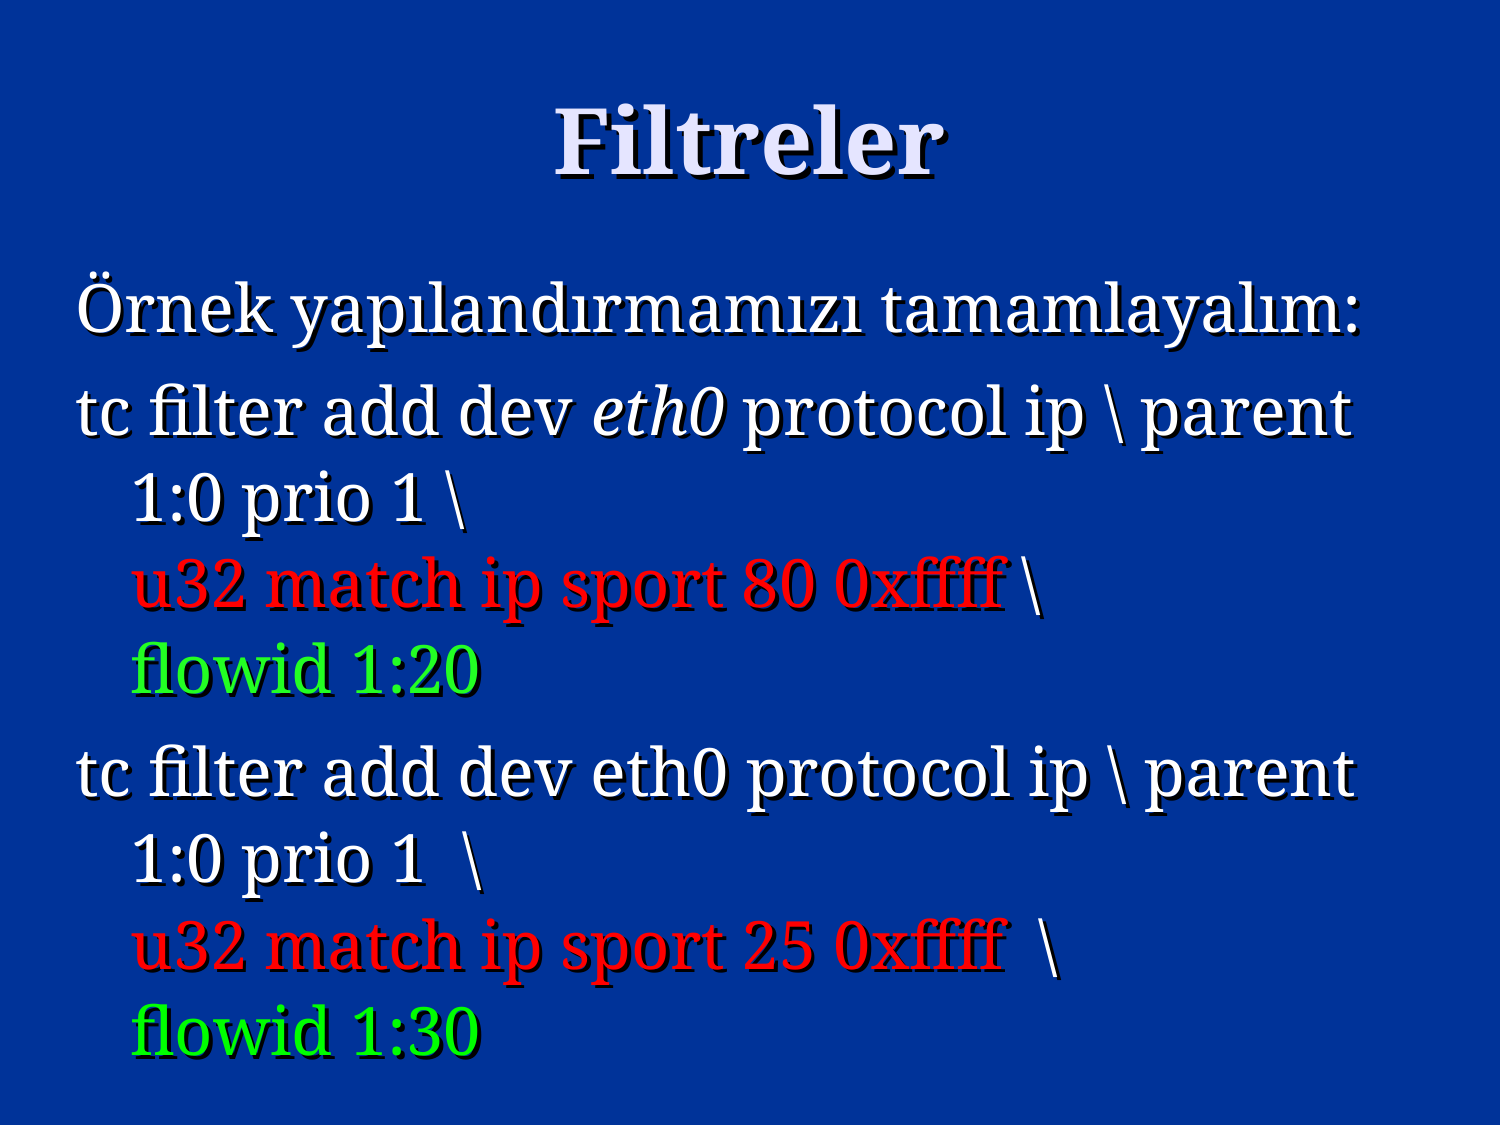

# Filtreler
Örnek yapılandırmamızı tamamlayalım:
tc filter add dev eth0 protocol ip \ parent 1:0 prio 1 \
u32 match ip sport 80 0xffff \
flowid 1:20
tc filter add dev eth0 protocol ip \ parent 1:0 prio 1 \
u32 match ip sport 25 0xffff \
flowid 1:30